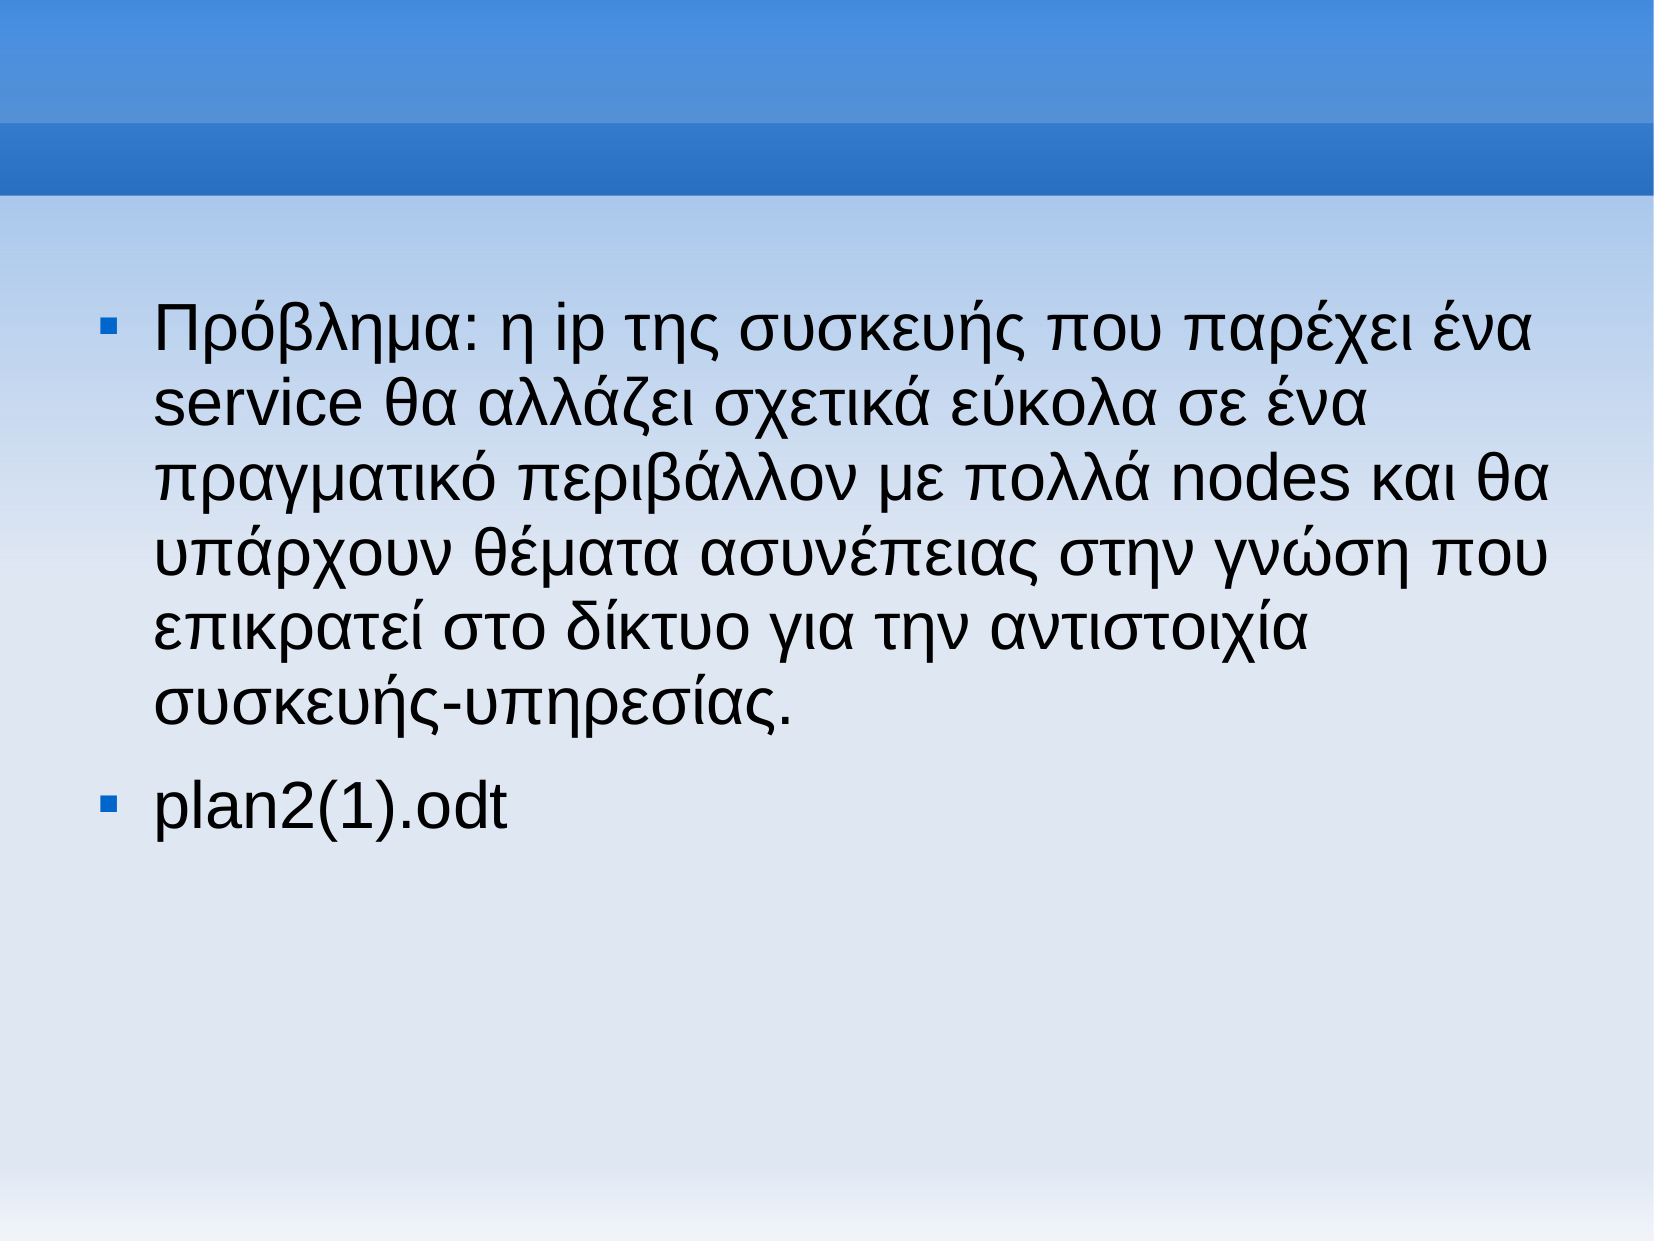

#
Πρόβλημα: η ip της συσκευής που παρέχει ένα service θα αλλάζει σχετικά εύκολα σε ένα πραγματικό περιβάλλον με πολλά nodes και θα υπάρχουν θέματα ασυνέπειας στην γνώση που επικρατεί στο δίκτυο για την αντιστοιχία συσκευής-υπηρεσίας.
plan2(1).odt